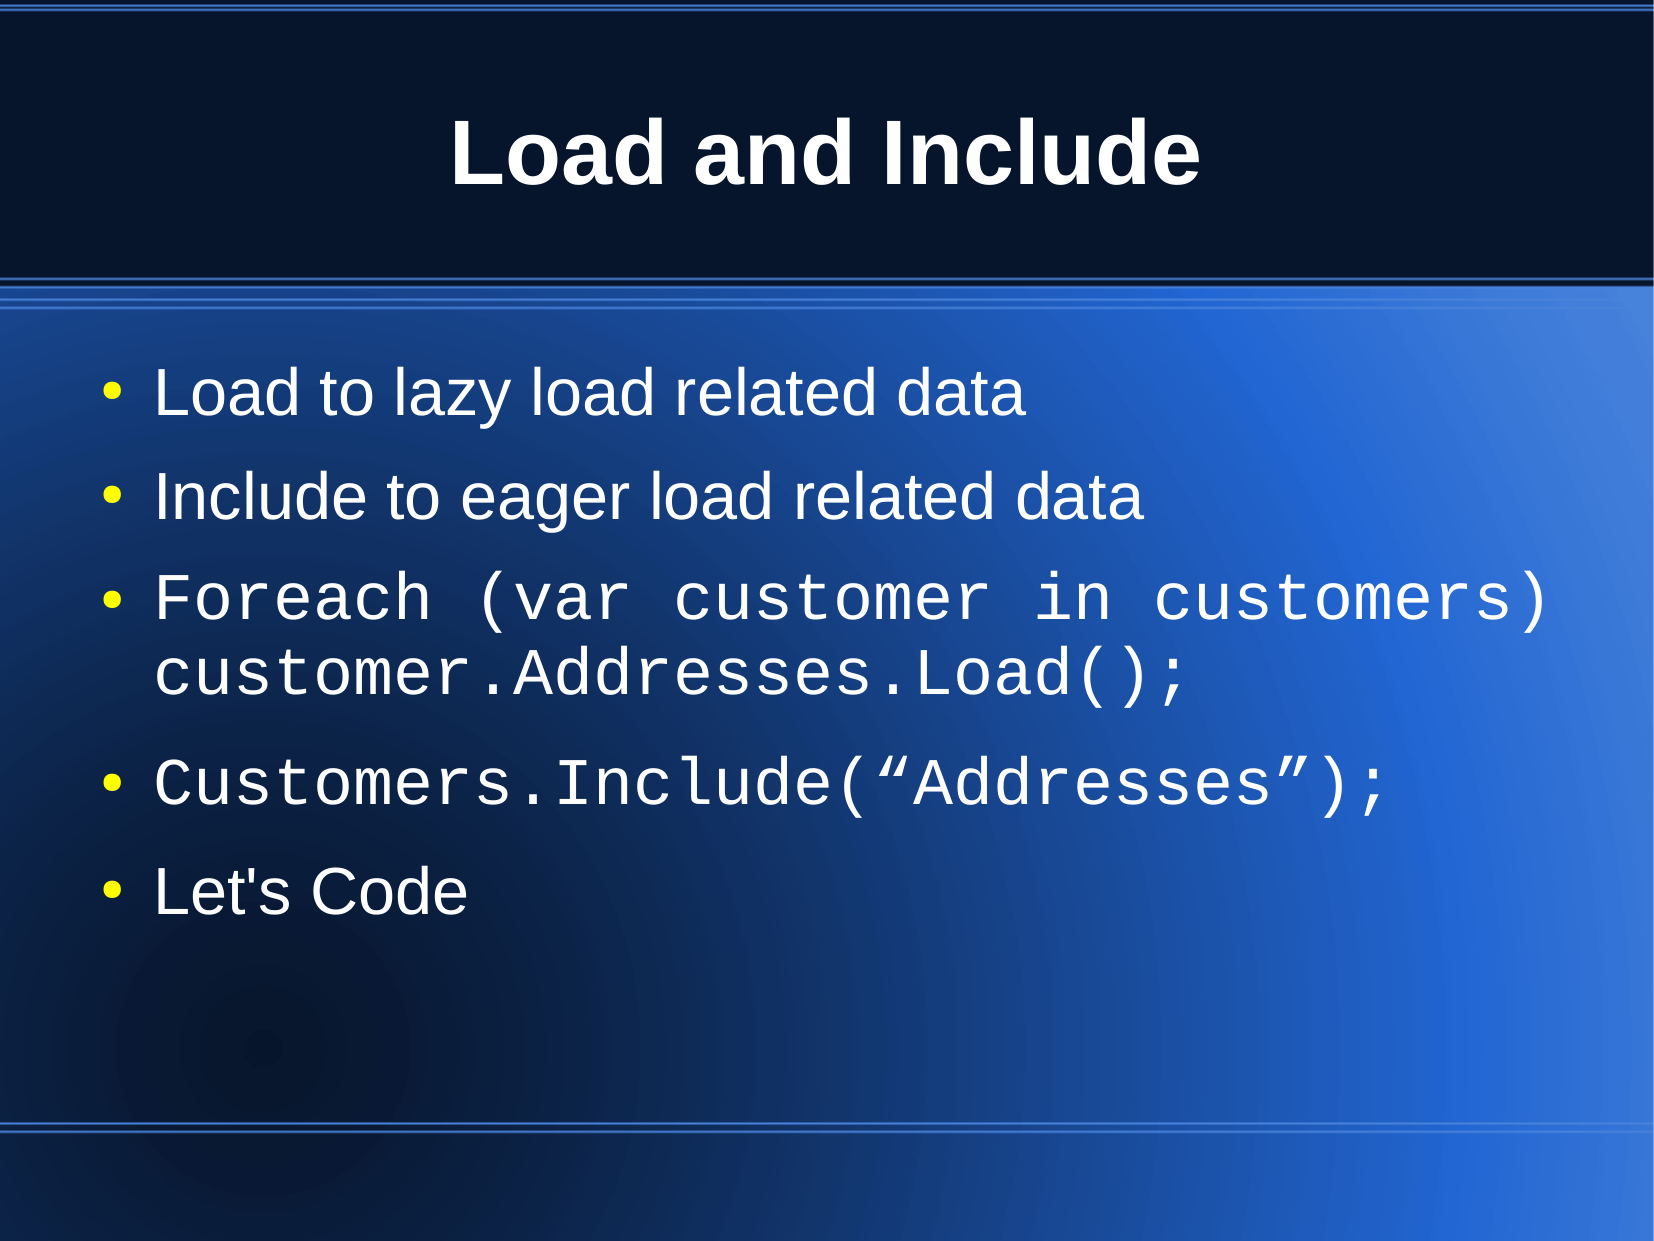

# Load and Include
Load to lazy load related data
Include to eager load related data
Foreach (var customer in customers) customer.Addresses.Load();
Customers.Include(“Addresses”);
Let's Code